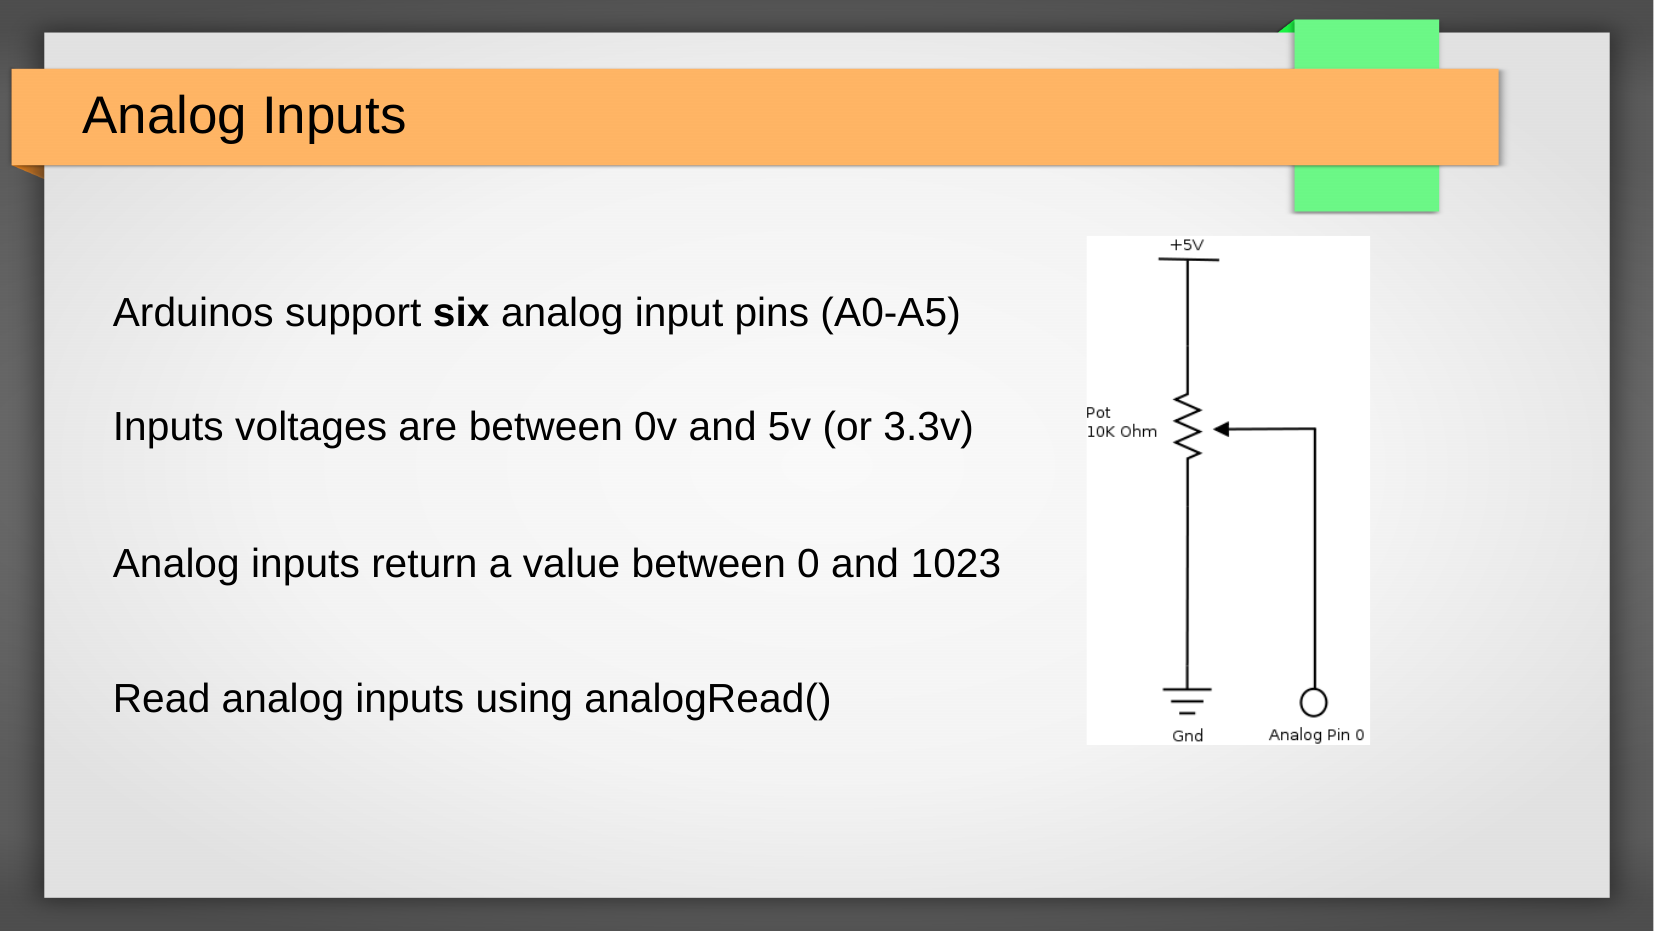

# Analog Inputs
Arduinos support six analog input pins (A0-A5)
Inputs voltages are between 0v and 5v (or 3.3v)
Analog inputs return a value between 0 and 1023
Read analog inputs using analogRead()